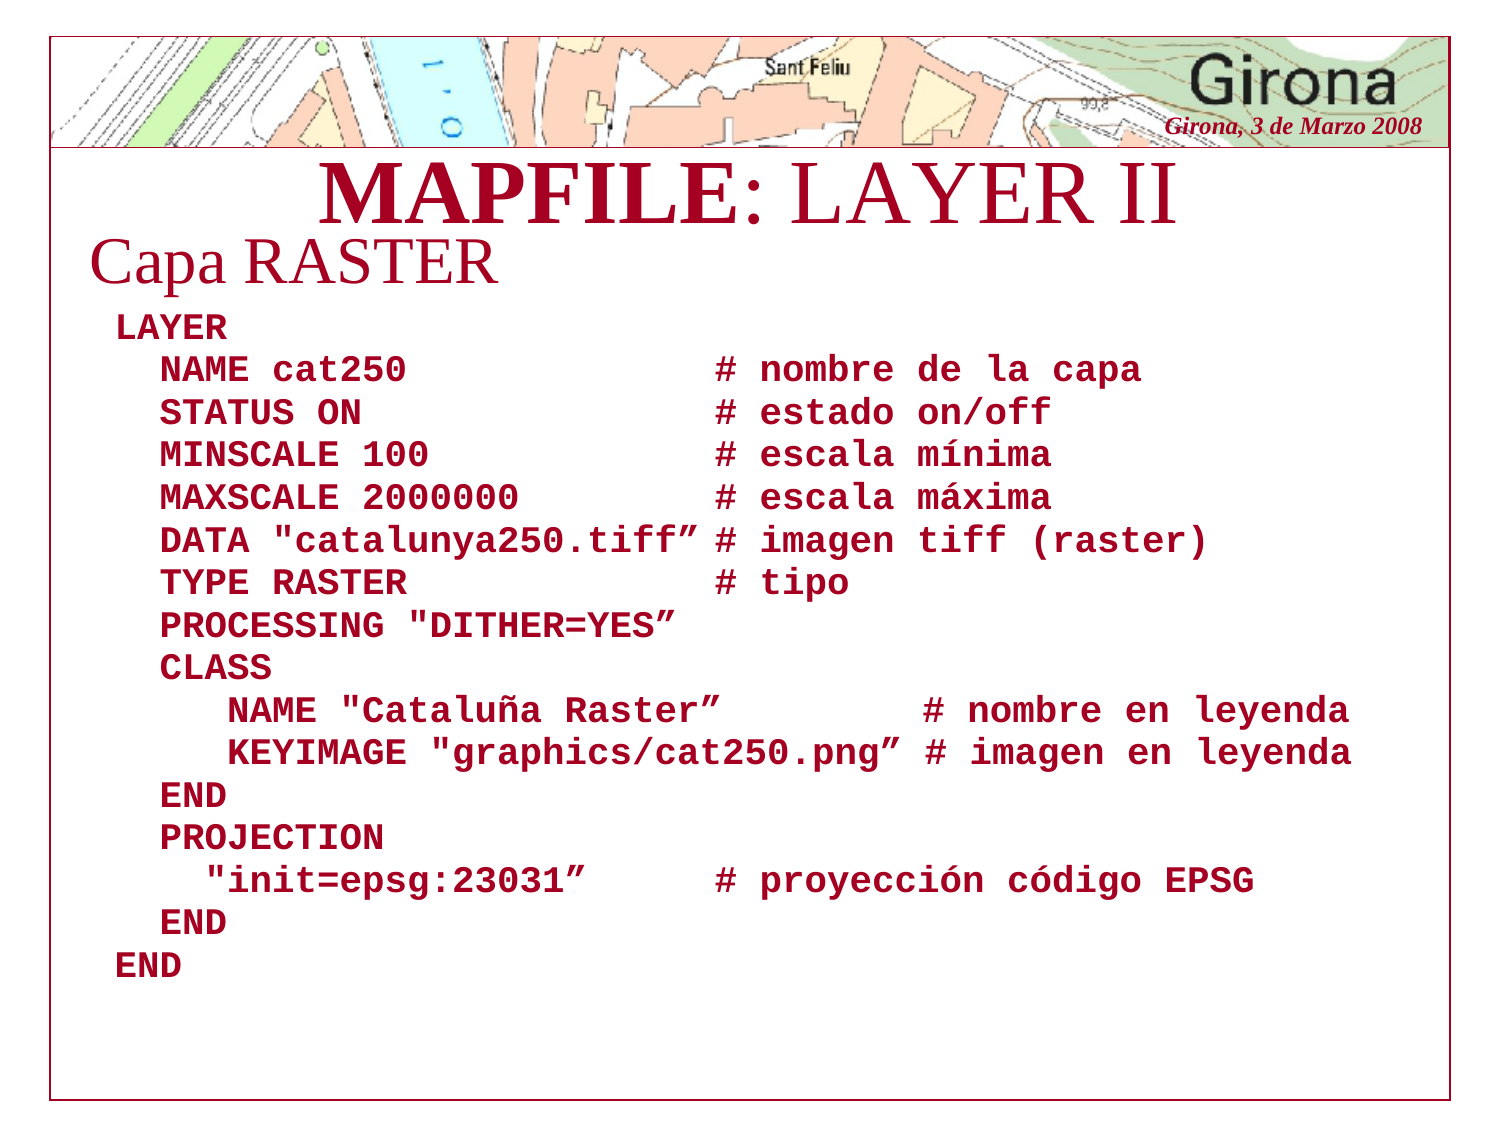

MAPFILE: LAYER II
# Capa RASTER
LAYER
 NAME cat250			# nombre de la capa
 STATUS ON			# estado on/off
 MINSCALE 100		# escala mínima
 MAXSCALE 2000000		# escala máxima
 DATA "catalunya250.tiff”	# imagen tiff (raster)
 TYPE RASTER			# tipo
 PROCESSING "DITHER=YES”
 CLASS
 NAME "Cataluña Raster”	 # nombre en leyenda
 KEYIMAGE "graphics/cat250.png” # imagen en leyenda
 END
 PROJECTION
 "init=epsg:23031”	# proyección código EPSG
 END
END